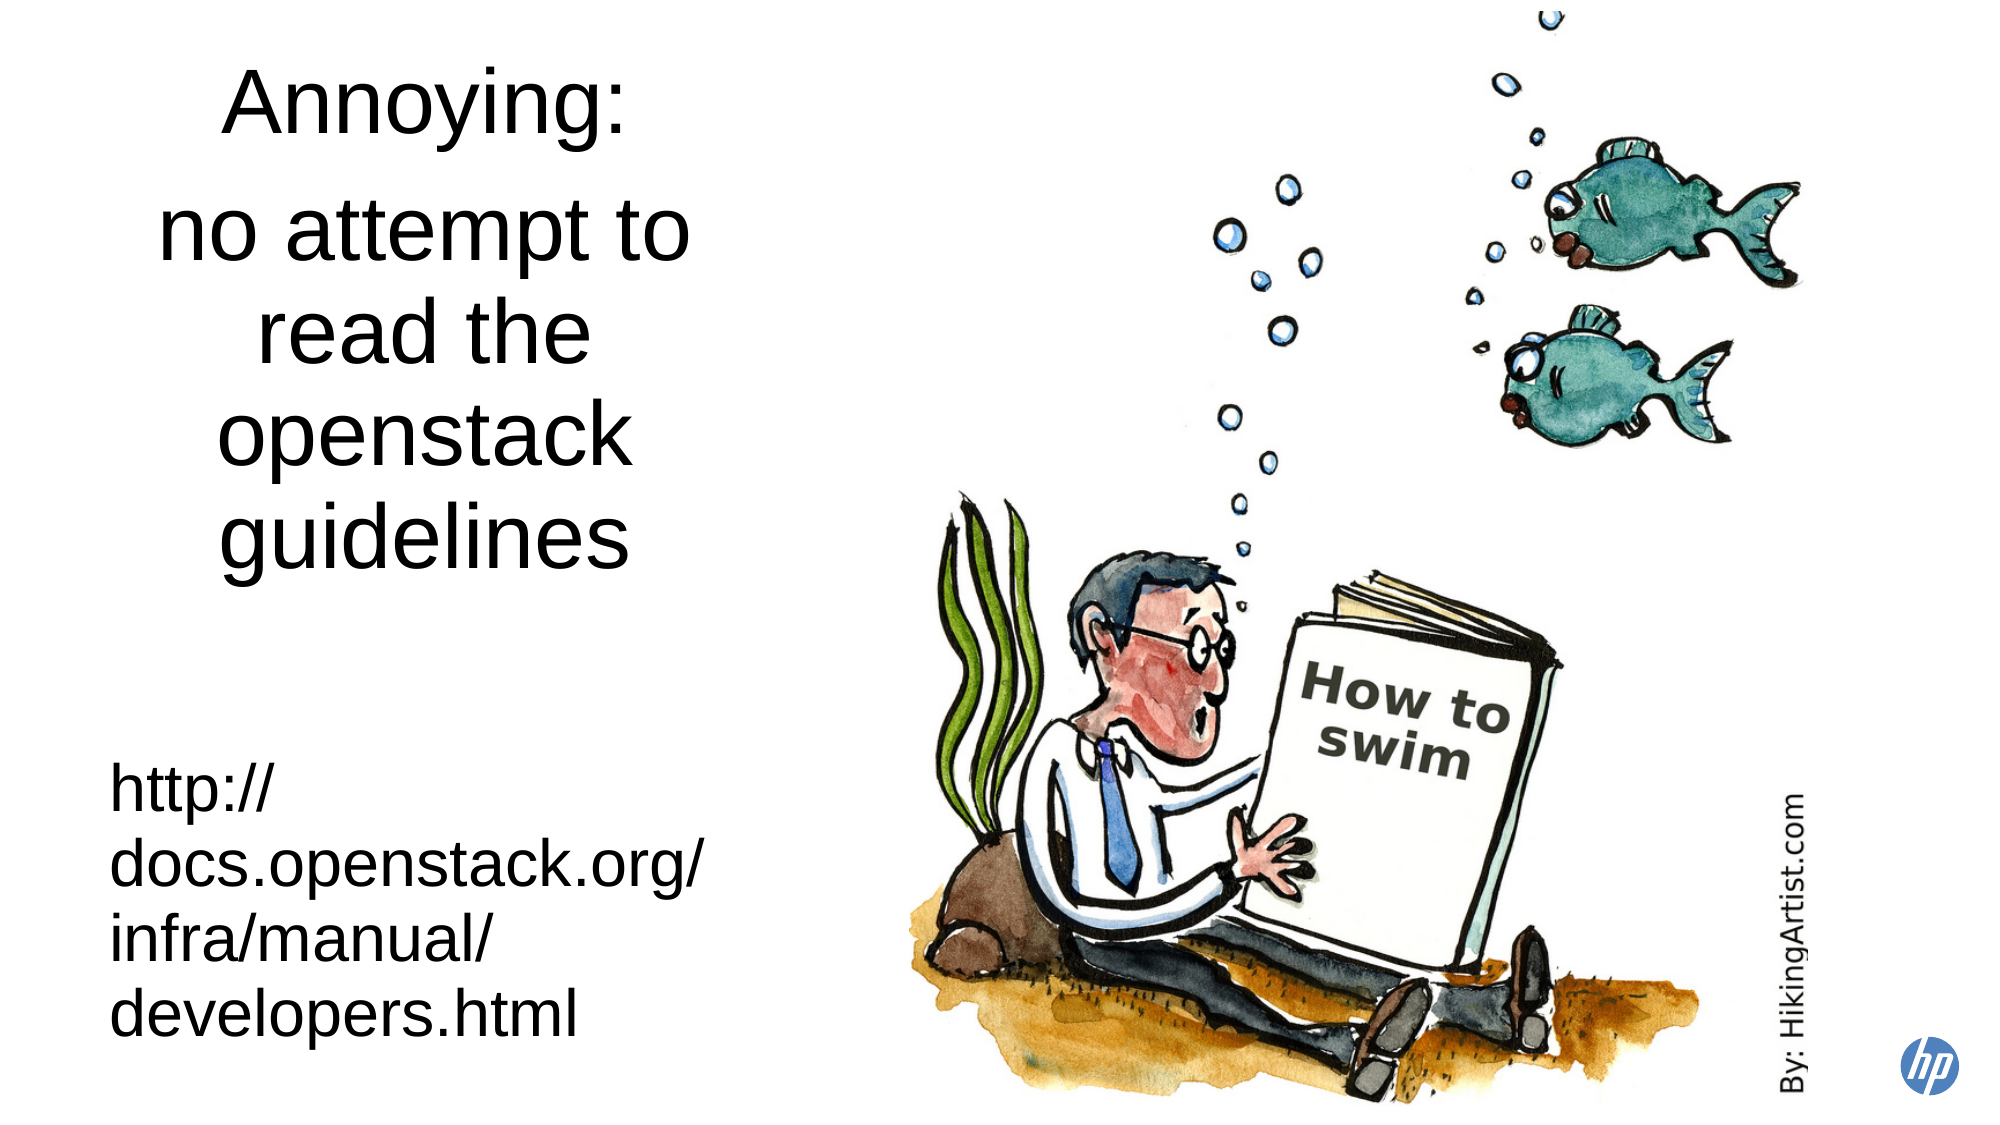

Annoying:
no attempt to read the openstack guidelines
http://docs.openstack.org/infra/manual/developers.html